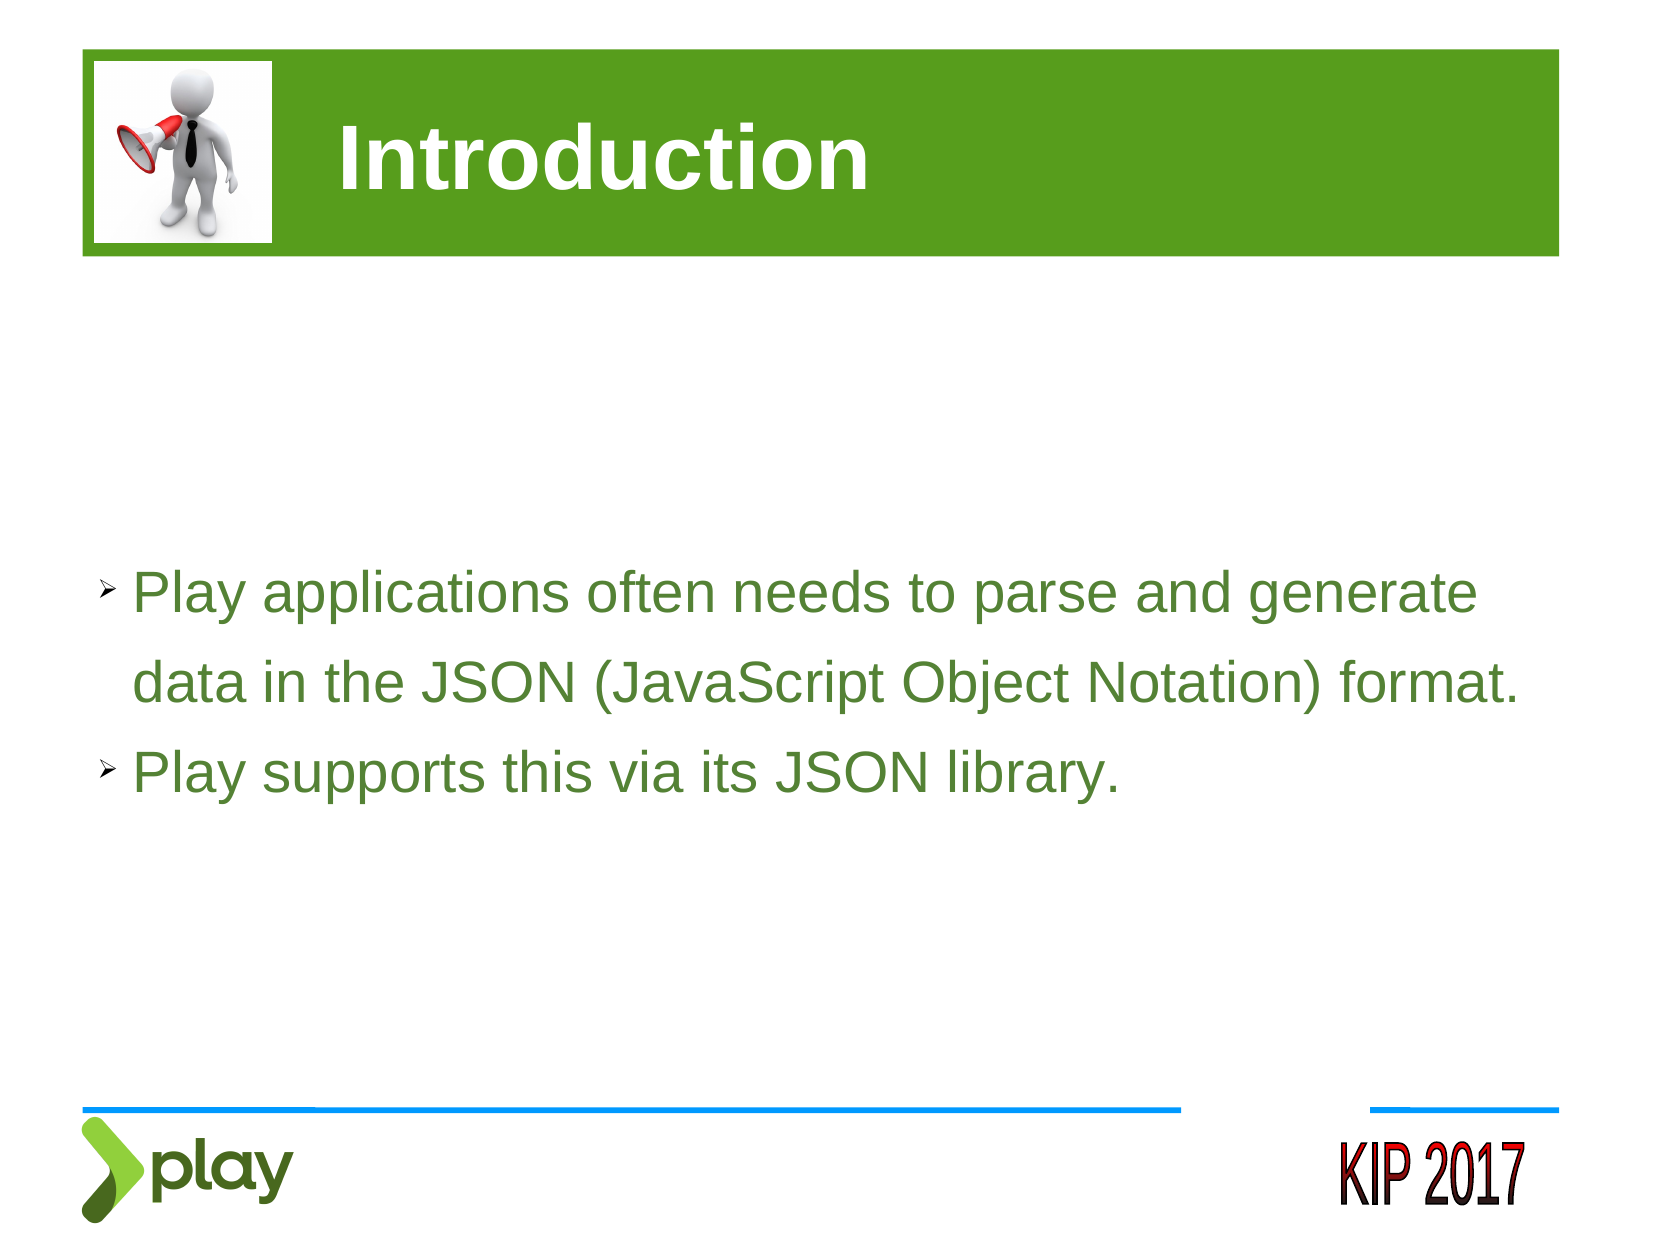

# Introduction
Play applications often needs to parse and generate
data in the JSON (JavaScript Object Notation) format.
Play supports this via its JSON library.